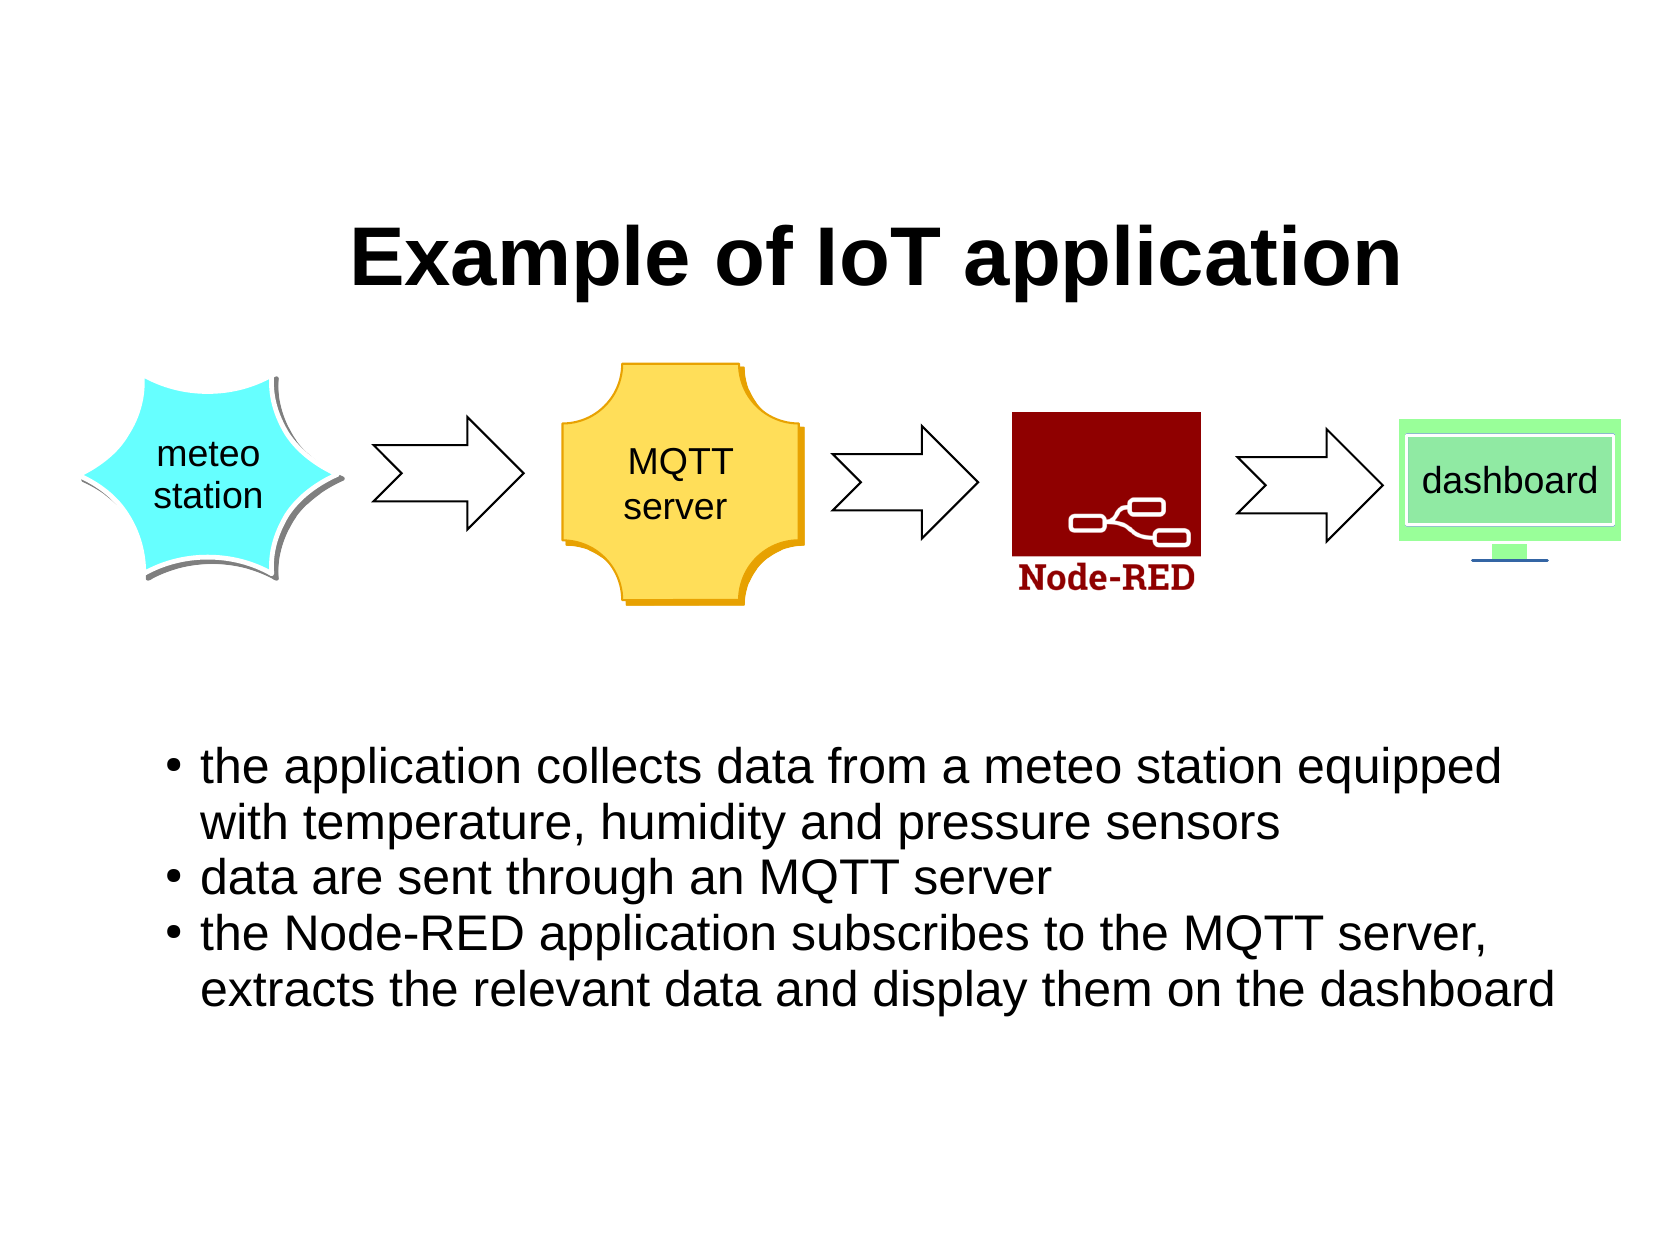

Example of IoT application
MQTT server
meteo
station
dashboard
the application collects data from a meteo station equipped with temperature, humidity and pressure sensors
data are sent through an MQTT server
the Node-RED application subscribes to the MQTT server, extracts the relevant data and display them on the dashboard